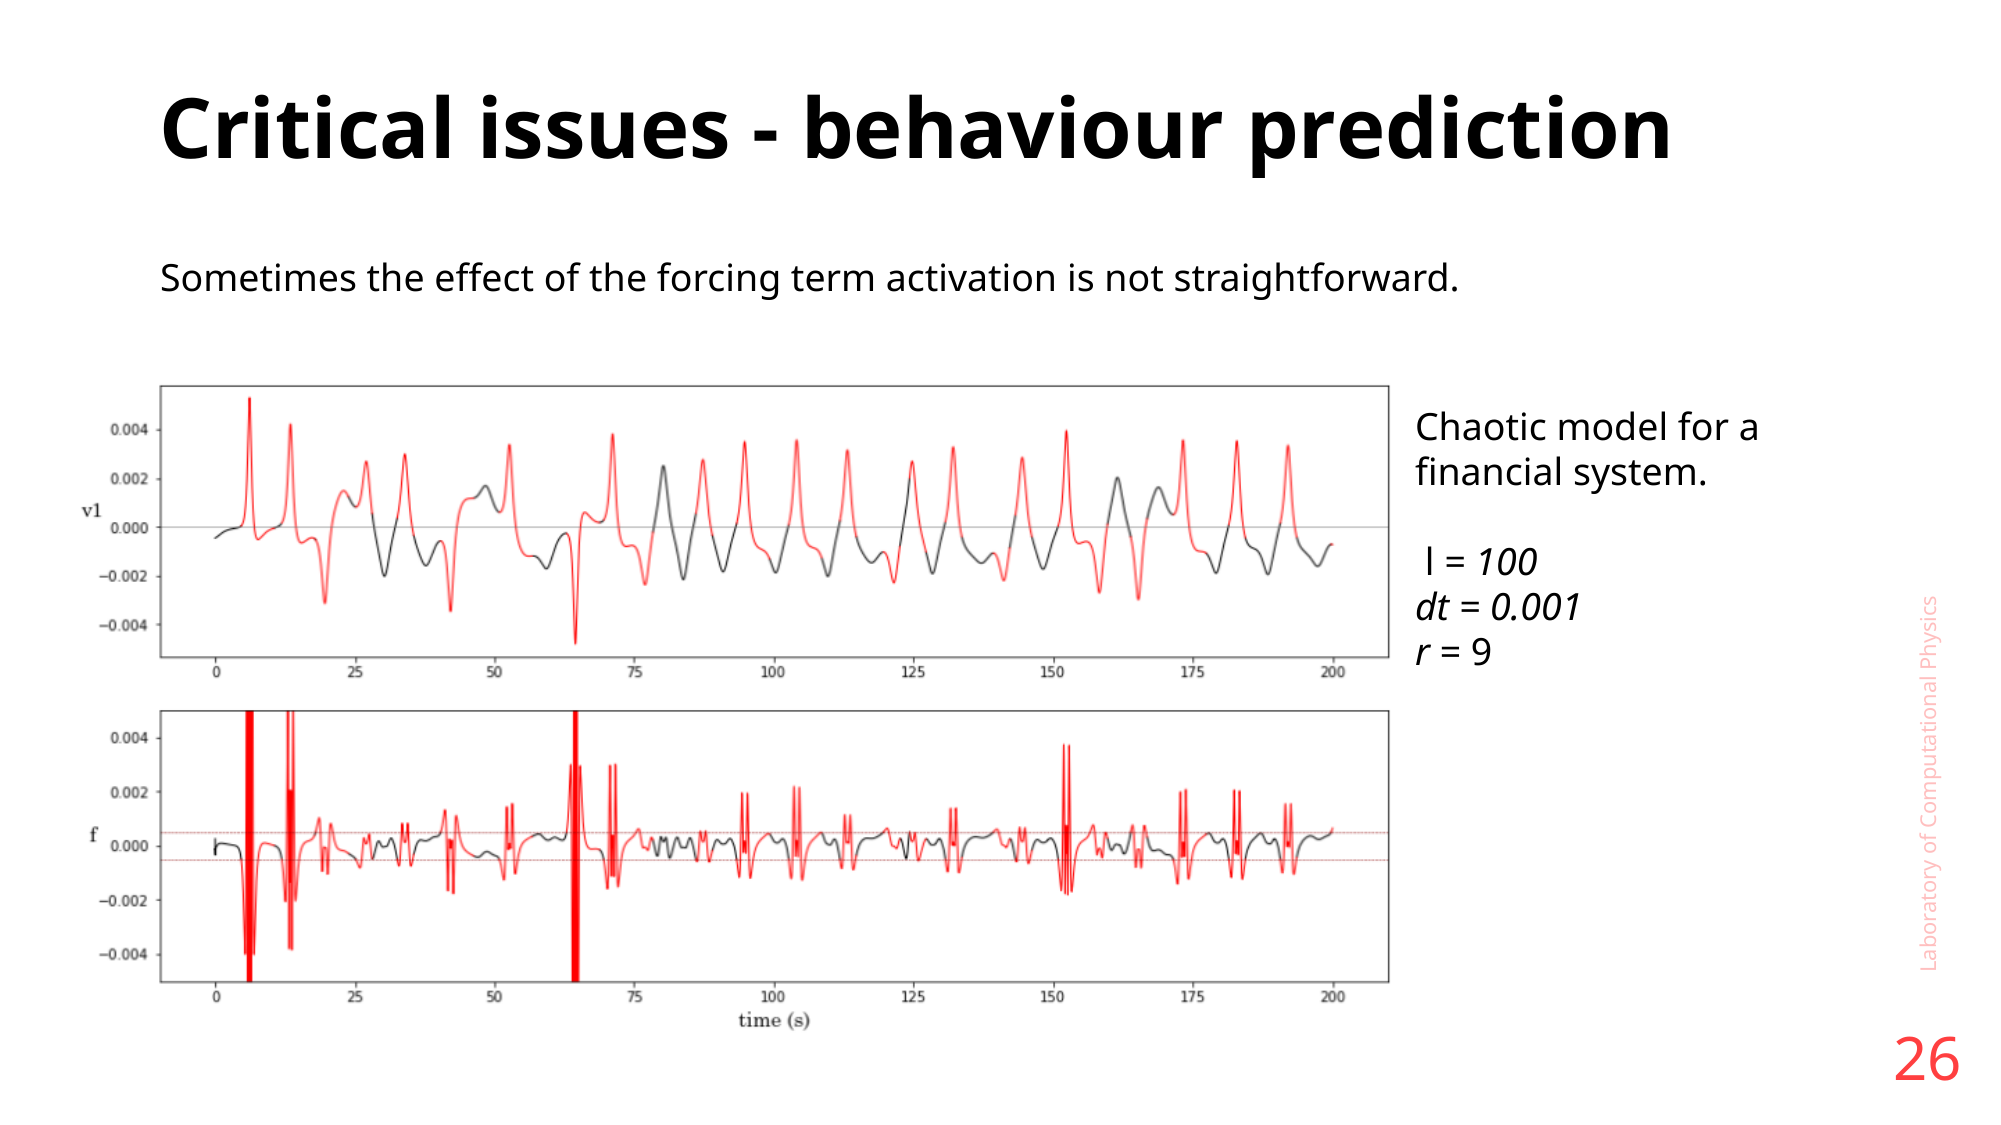

# Critical issues - behaviour prediction
Sometimes the effect of the forcing term activation is not straightforward.
Chaotic model for a financial system.
 l = 100
dt = 0.001
r = 9
Laboratory of Computational Physics